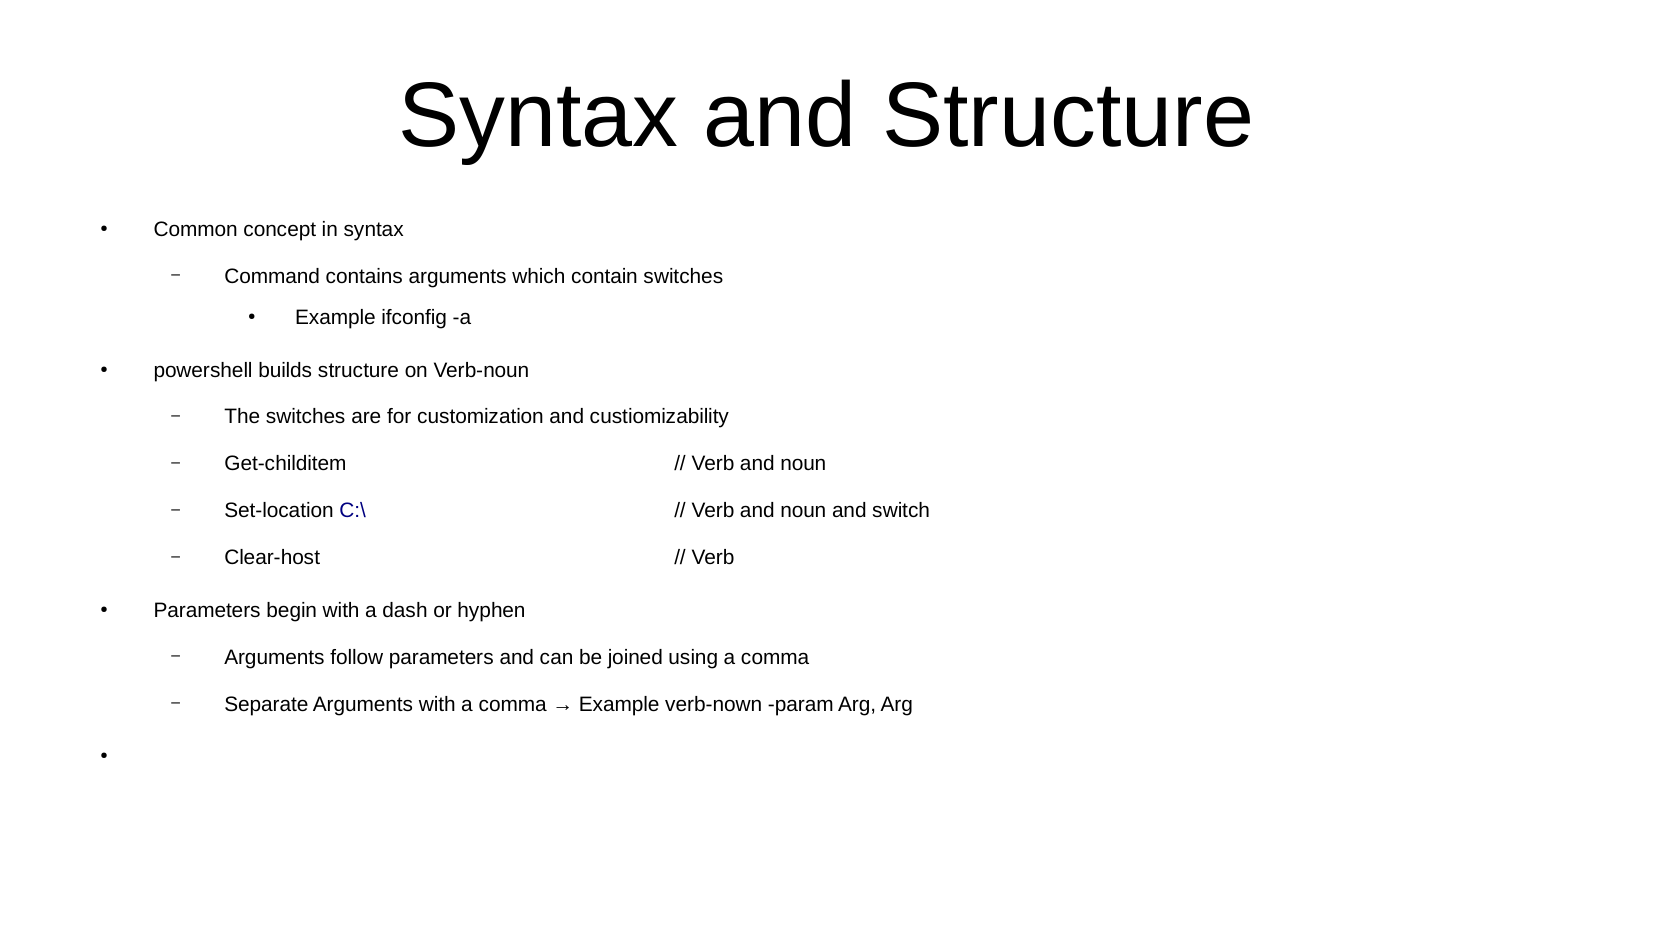

# Syntax and Structure
Common concept in syntax
Command contains arguments which contain switches
Example ifconfig -a
powershell builds structure on Verb-noun
The switches are for customization and custiomizability
Get-childitem					// Verb and noun
Set-location C:\					// Verb and noun and switch
Clear-host					// Verb
Parameters begin with a dash or hyphen
Arguments follow parameters and can be joined using a comma
Separate Arguments with a comma → Example verb-nown -param Arg, Arg